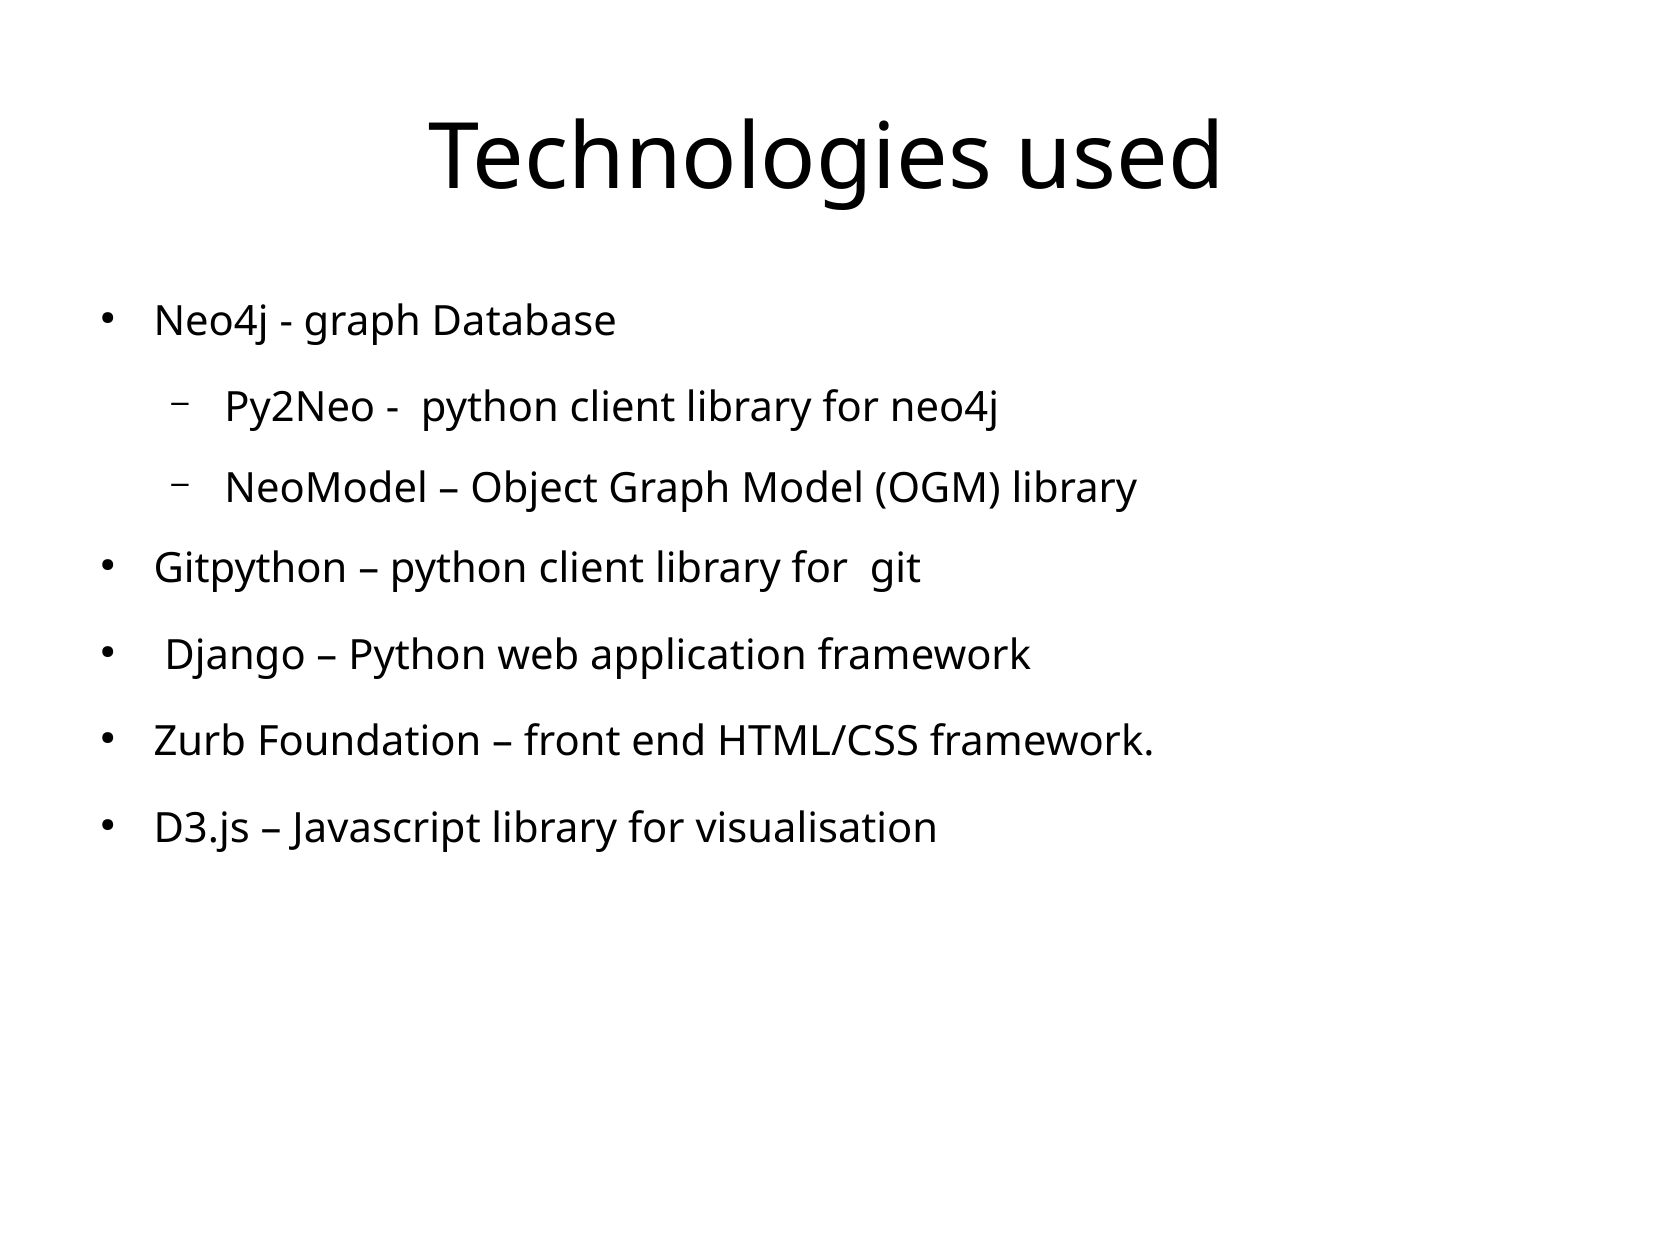

# Technologies used
Neo4j - graph Database
Py2Neo - python client library for neo4j
NeoModel – Object Graph Model (OGM) library
Gitpython – python client library for git
 Django – Python web application framework
Zurb Foundation – front end HTML/CSS framework.
D3.js – Javascript library for visualisation